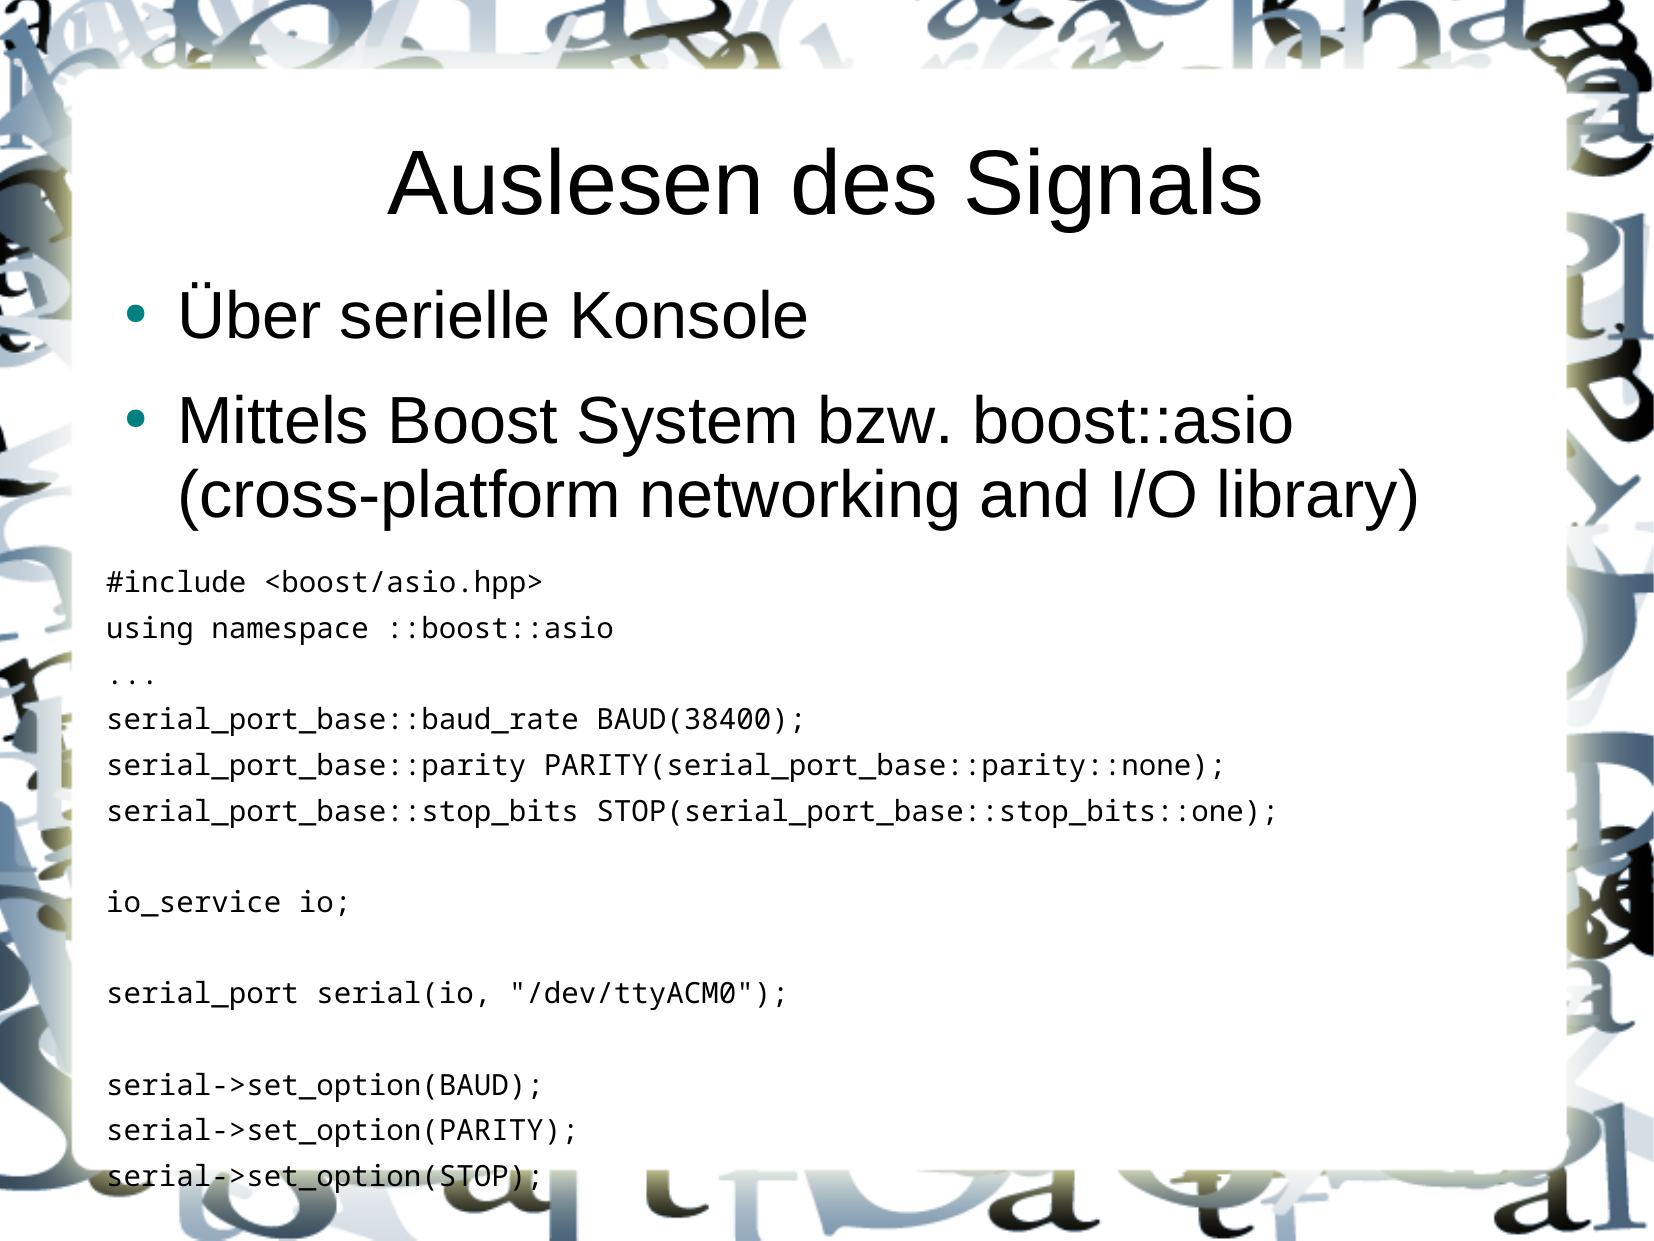

# Auslesen des Signals
Über serielle Konsole
Mittels Boost System bzw. boost::asio
(cross-platform networking and I/O library)
#include <boost/asio.hpp>
using namespace ::boost::asio
...
serial_port_base::baud_rate BAUD(38400);
serial_port_base::parity PARITY(serial_port_base::parity::none);
serial_port_base::stop_bits STOP(serial_port_base::stop_bits::one);
io_service io;
serial_port serial(io, "/dev/ttyACM0");
serial->set_option(BAUD);
serial->set_option(PARITY);
serial->set_option(STOP);
char r[18];
read(serial, buffer(&r, 18), transfer_at_least(18));